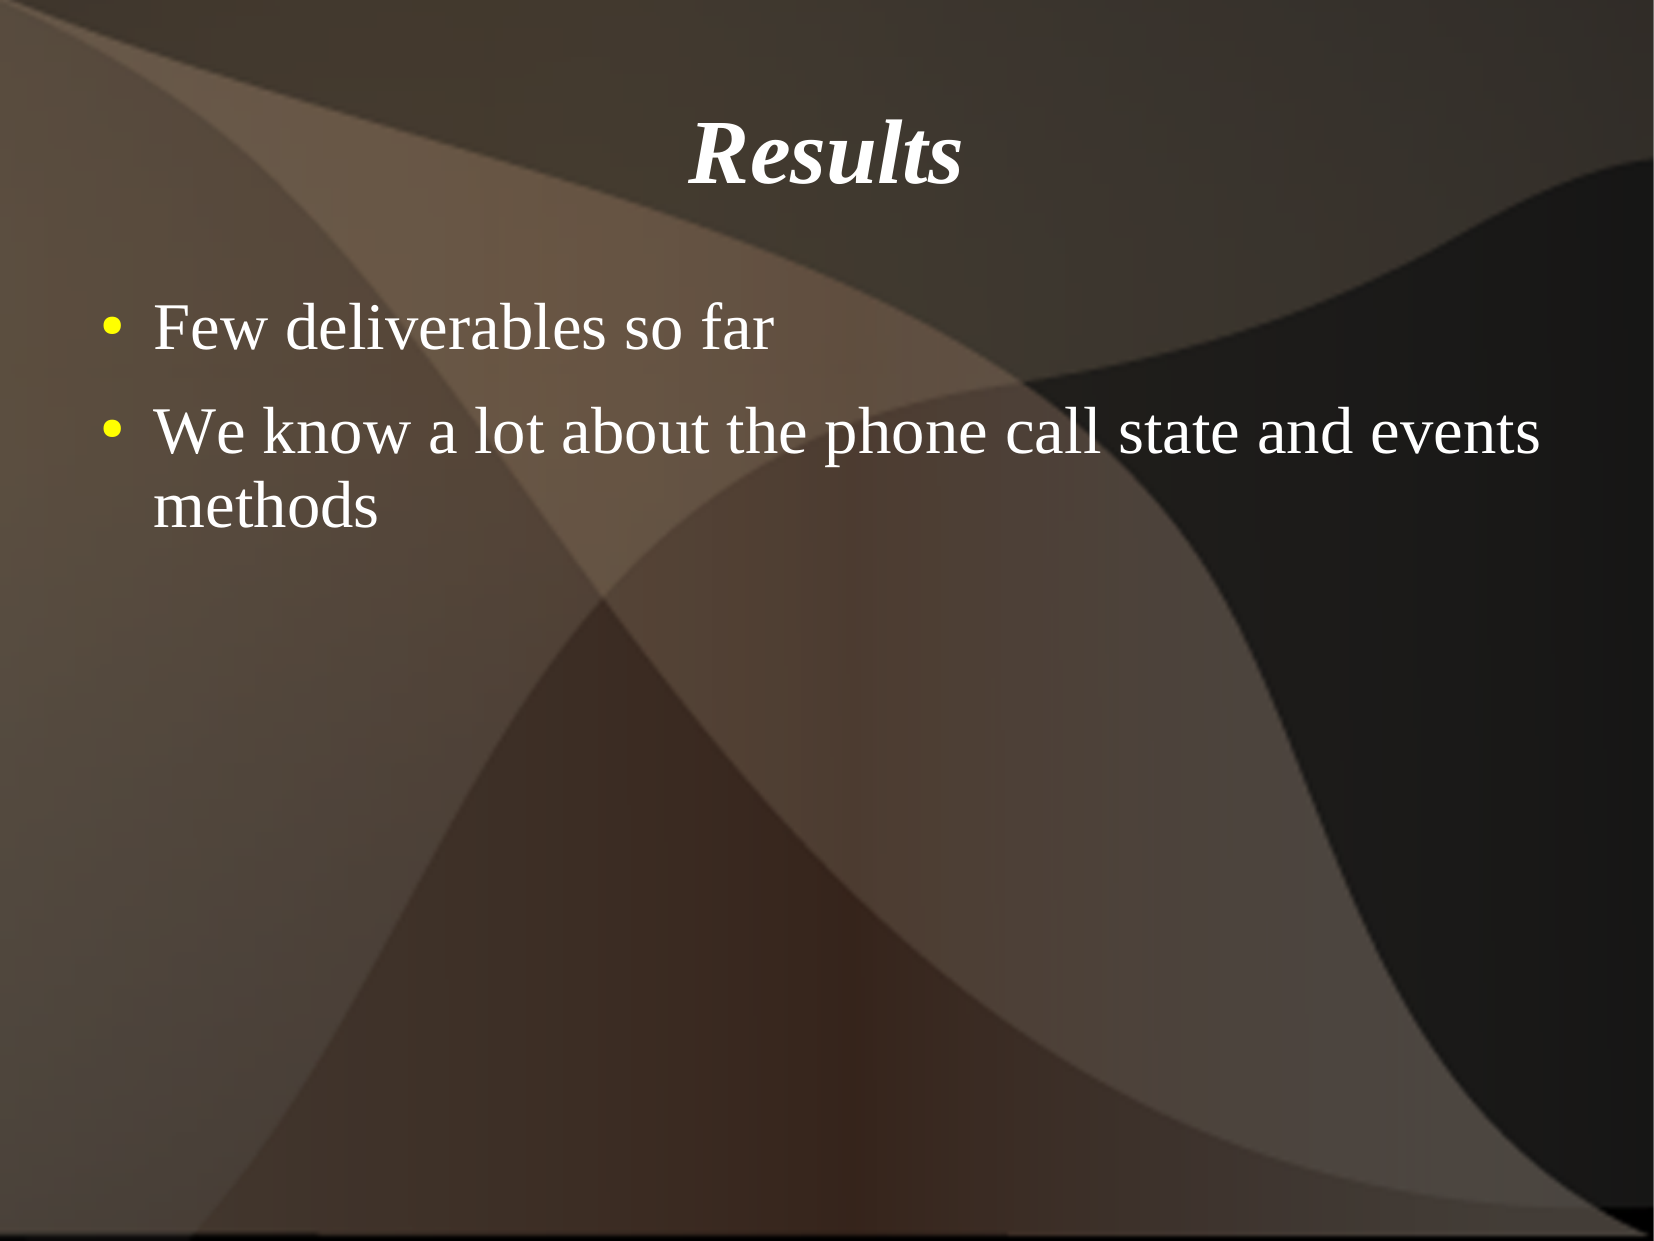

# Results
Few deliverables so far
We know a lot about the phone call state and events methods